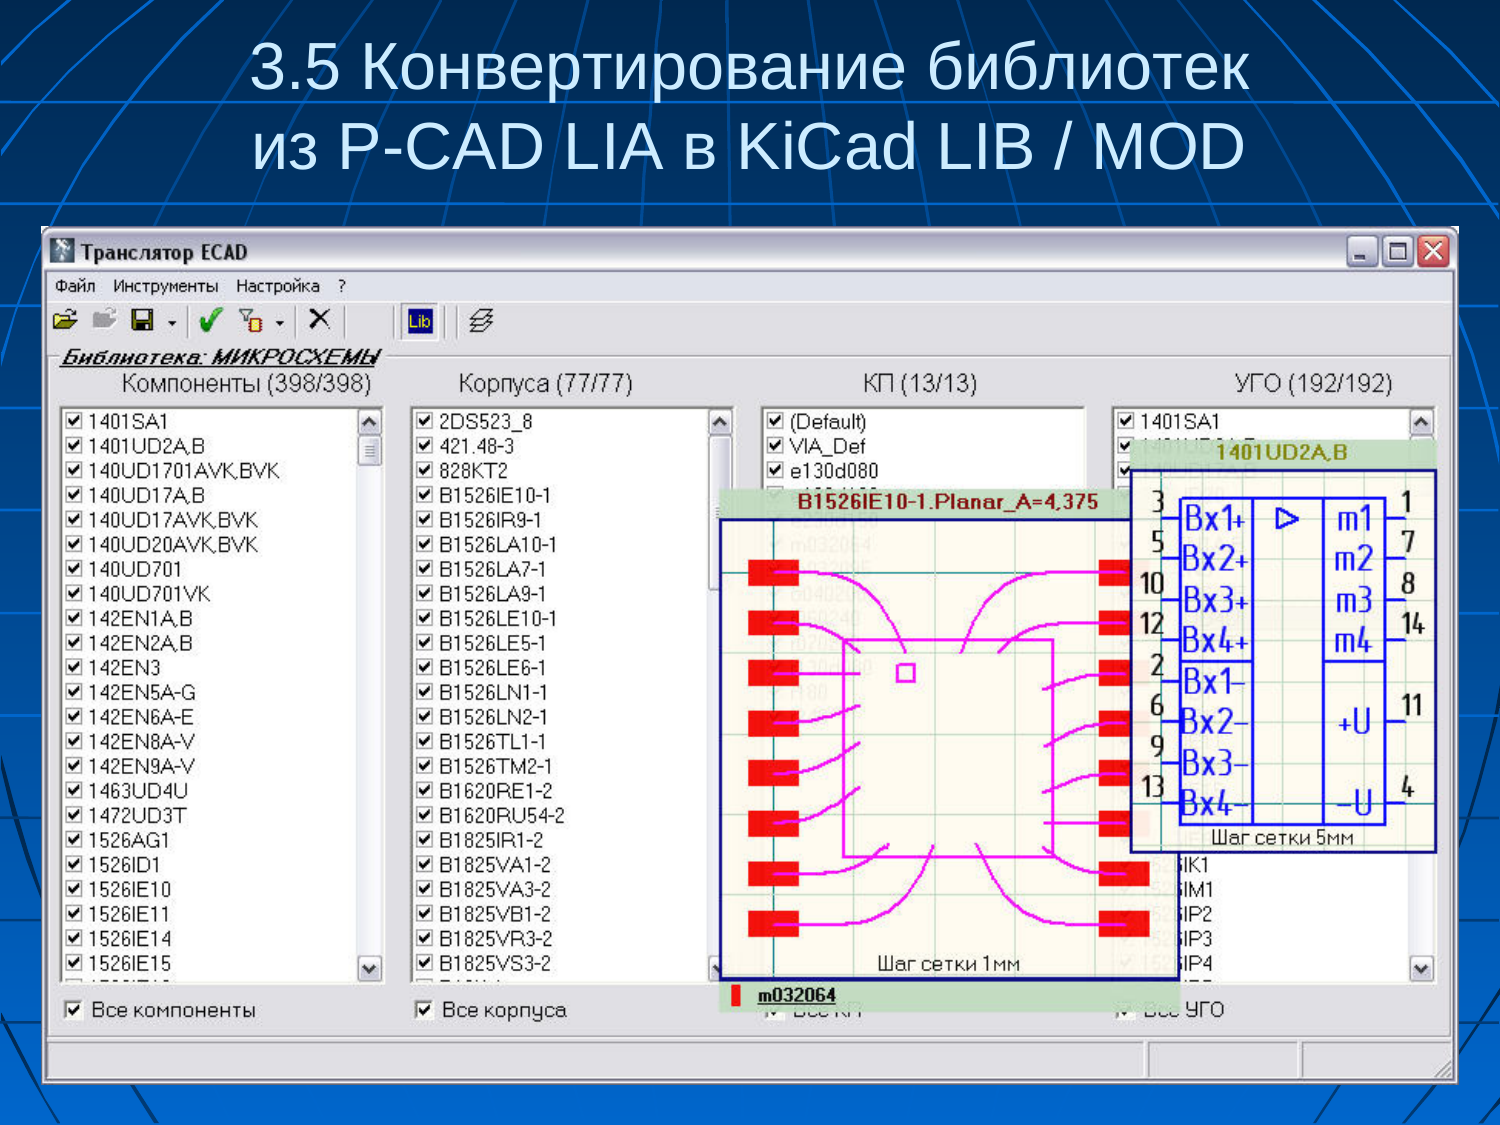

# 3.5 Конвертирование библиотек из P-CAD LIA в KiCad LIB / MOD